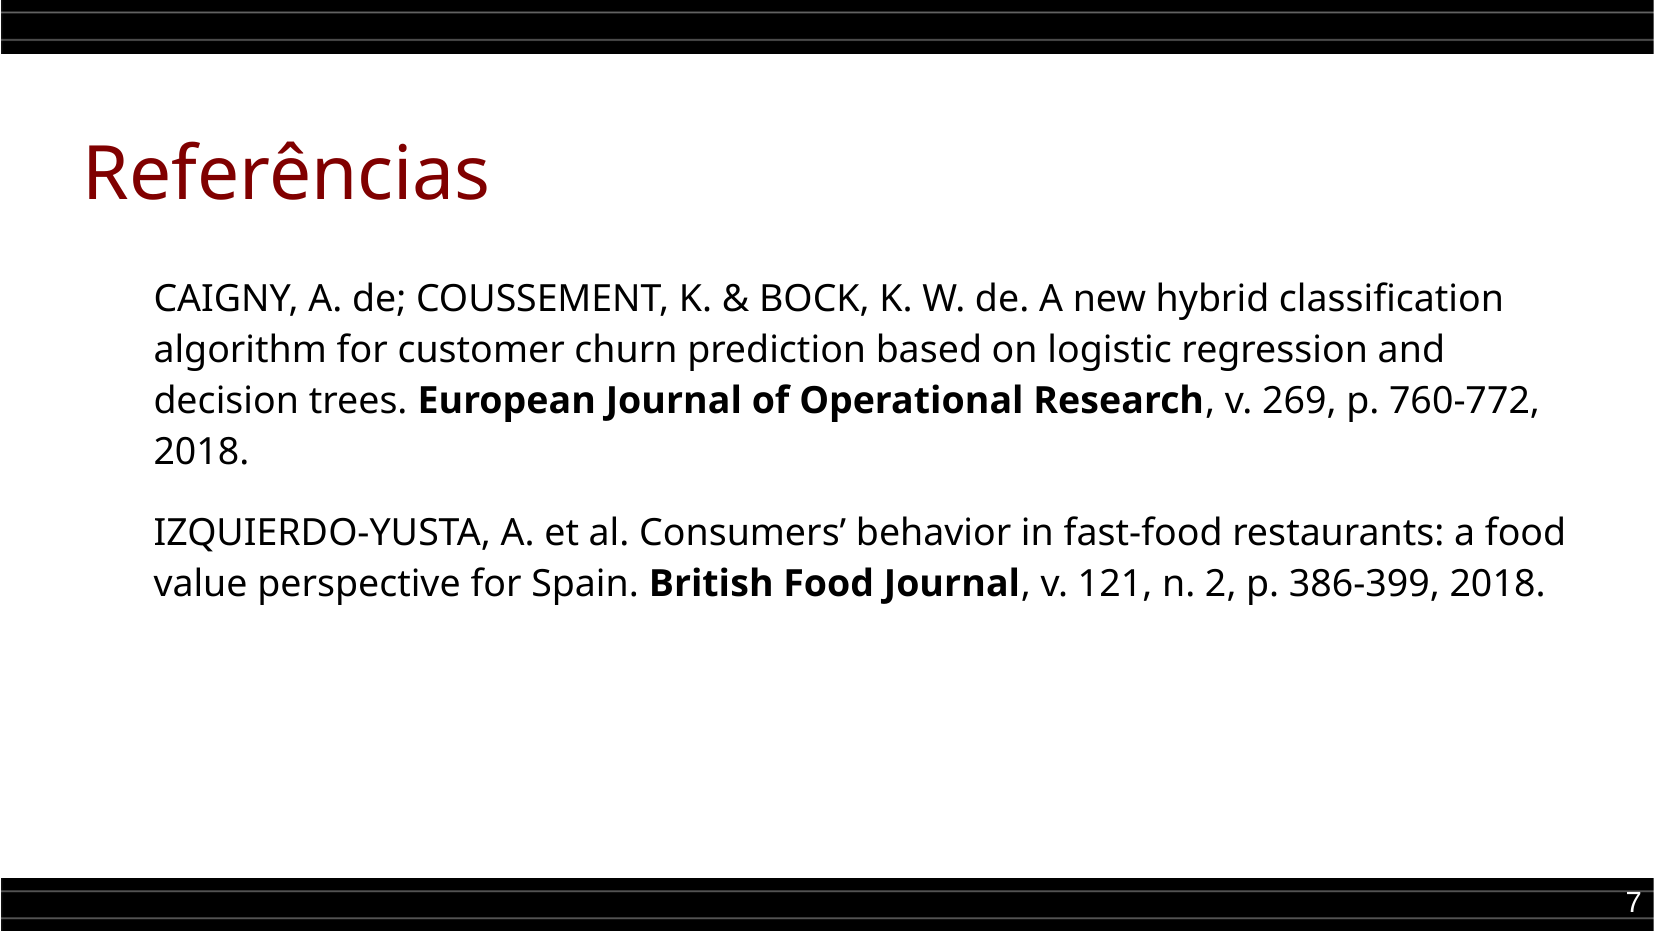

# Referências
CAIGNY, A. de; COUSSEMENT, K. & BOCK, K. W. de. A new hybrid classification algorithm for customer churn prediction based on logistic regression and decision trees. European Journal of Operational Research, v. 269, p. 760-772, 2018.
IZQUIERDO-YUSTA, A. et al. Consumers’ behavior in fast-food restaurants: a food value perspective for Spain. British Food Journal, v. 121, n. 2, p. 386-399, 2018.